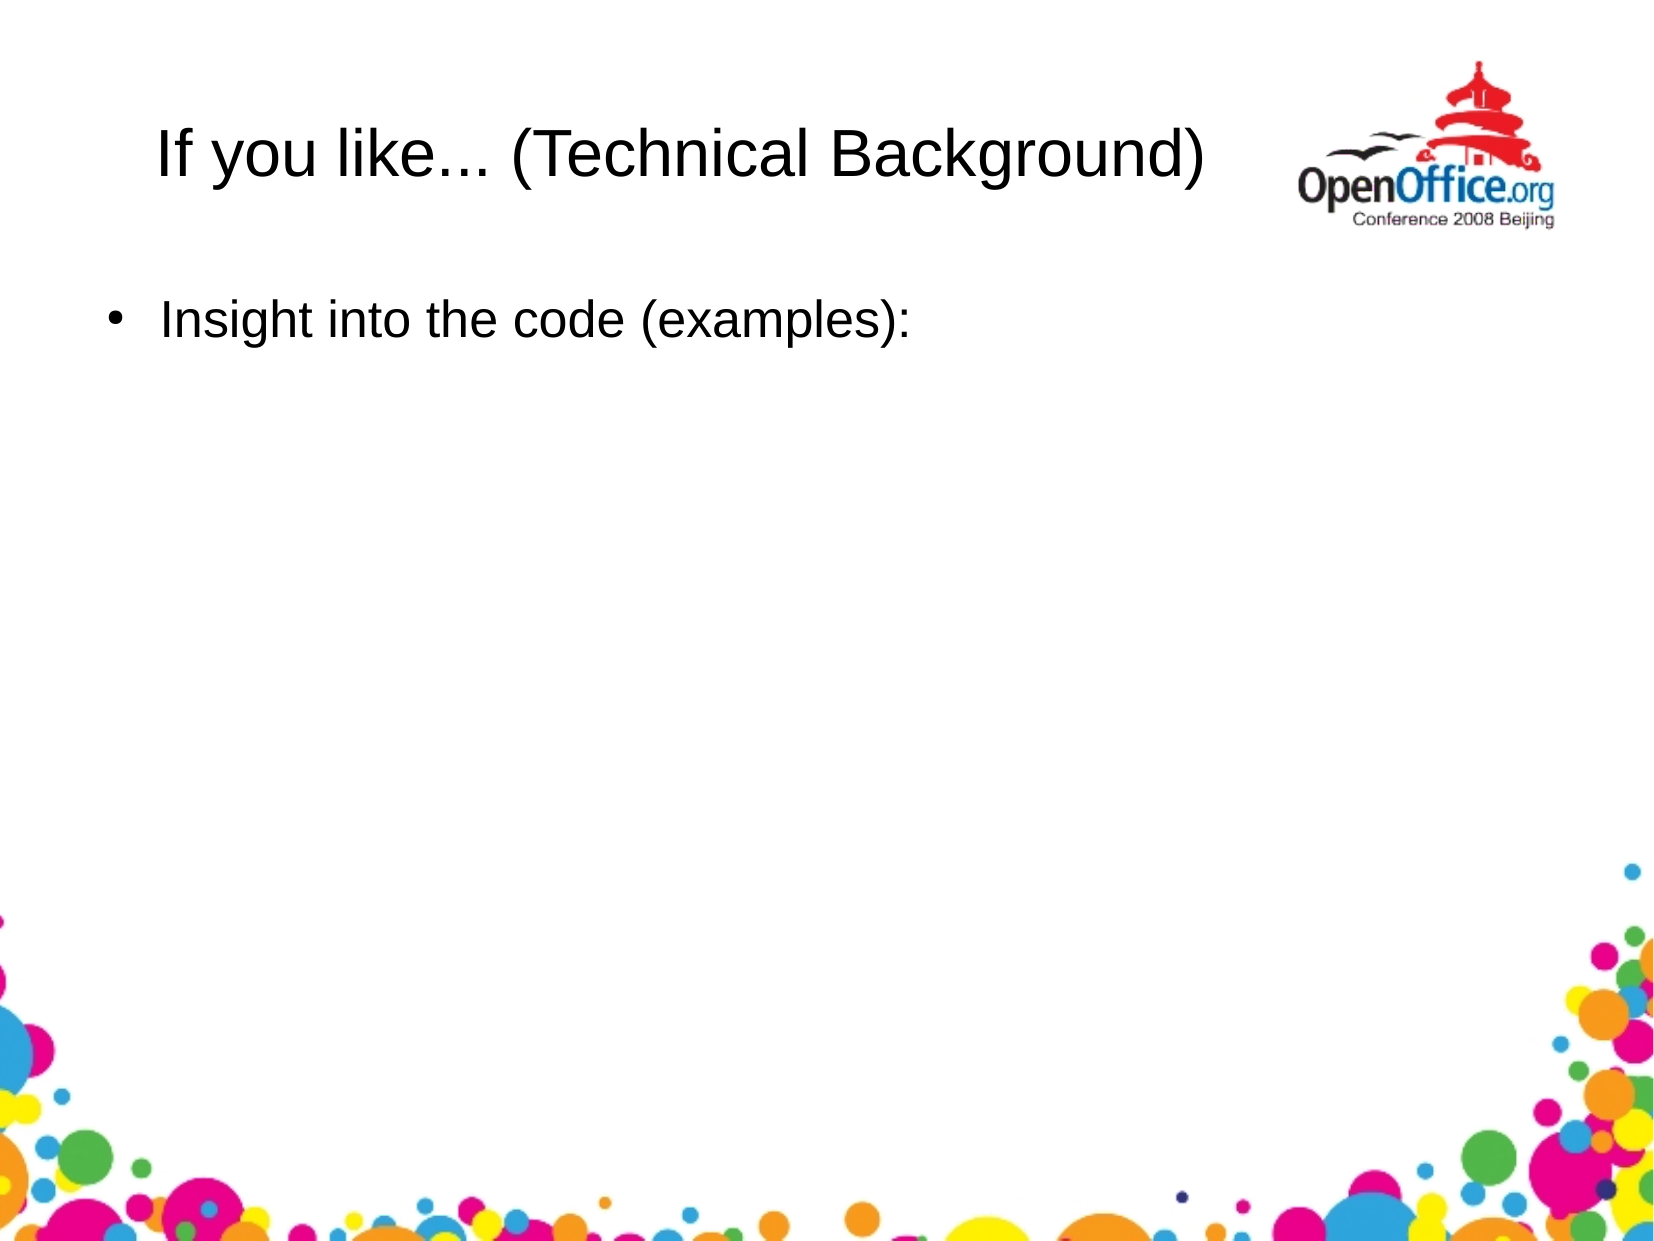

# If you like... (Technical Background)
Insight into the code (examples):